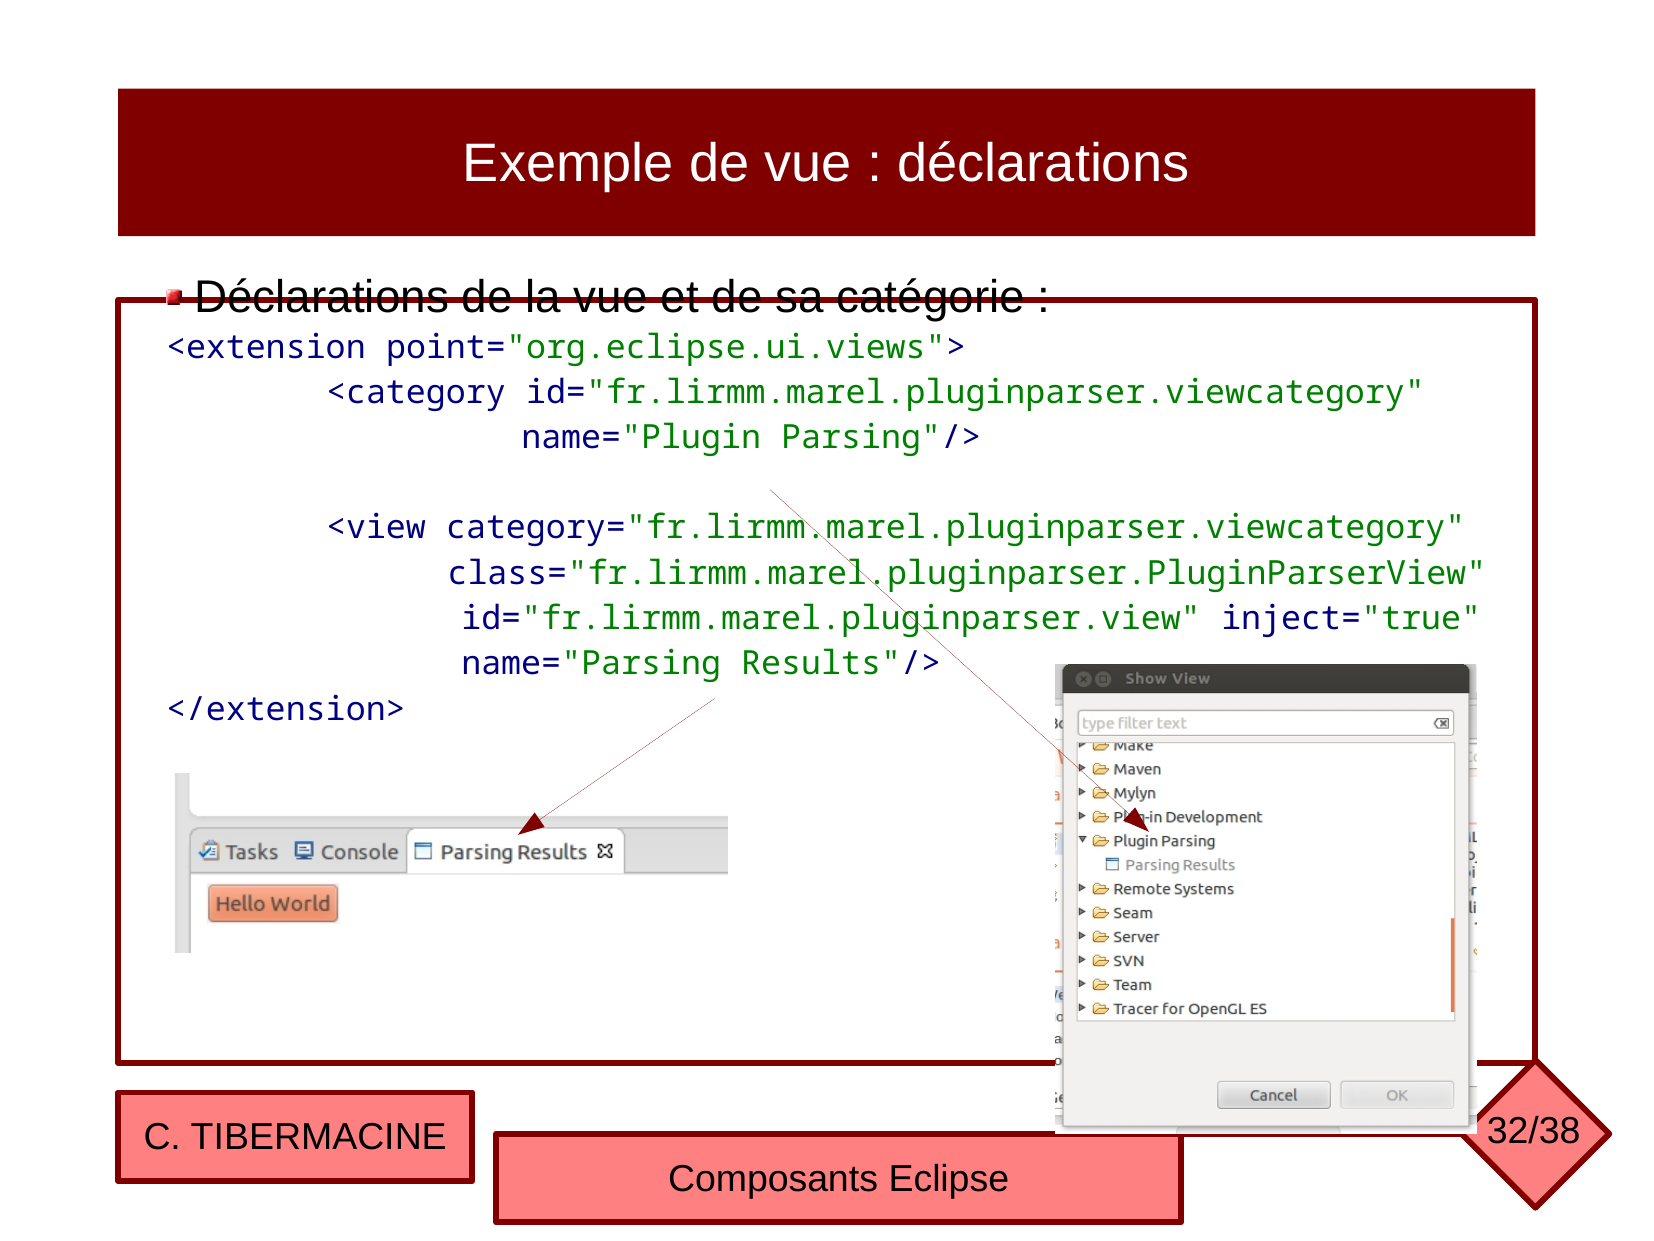

Exemple de vue : déclarations
 Déclarations de la vue et de sa catégorie :
<extension point="org.eclipse.ui.views">
 <category id="fr.lirmm.marel.pluginparser.viewcategory"
				 name="Plugin Parsing"/>
 <view category="fr.lirmm.marel.pluginparser.viewcategory"
			 class="fr.lirmm.marel.pluginparser.PluginParserView"
 		id="fr.lirmm.marel.pluginparser.view" inject="true"
				name="Parsing Results"/>
</extension>
C. TIBERMACINE
Composants Eclipse